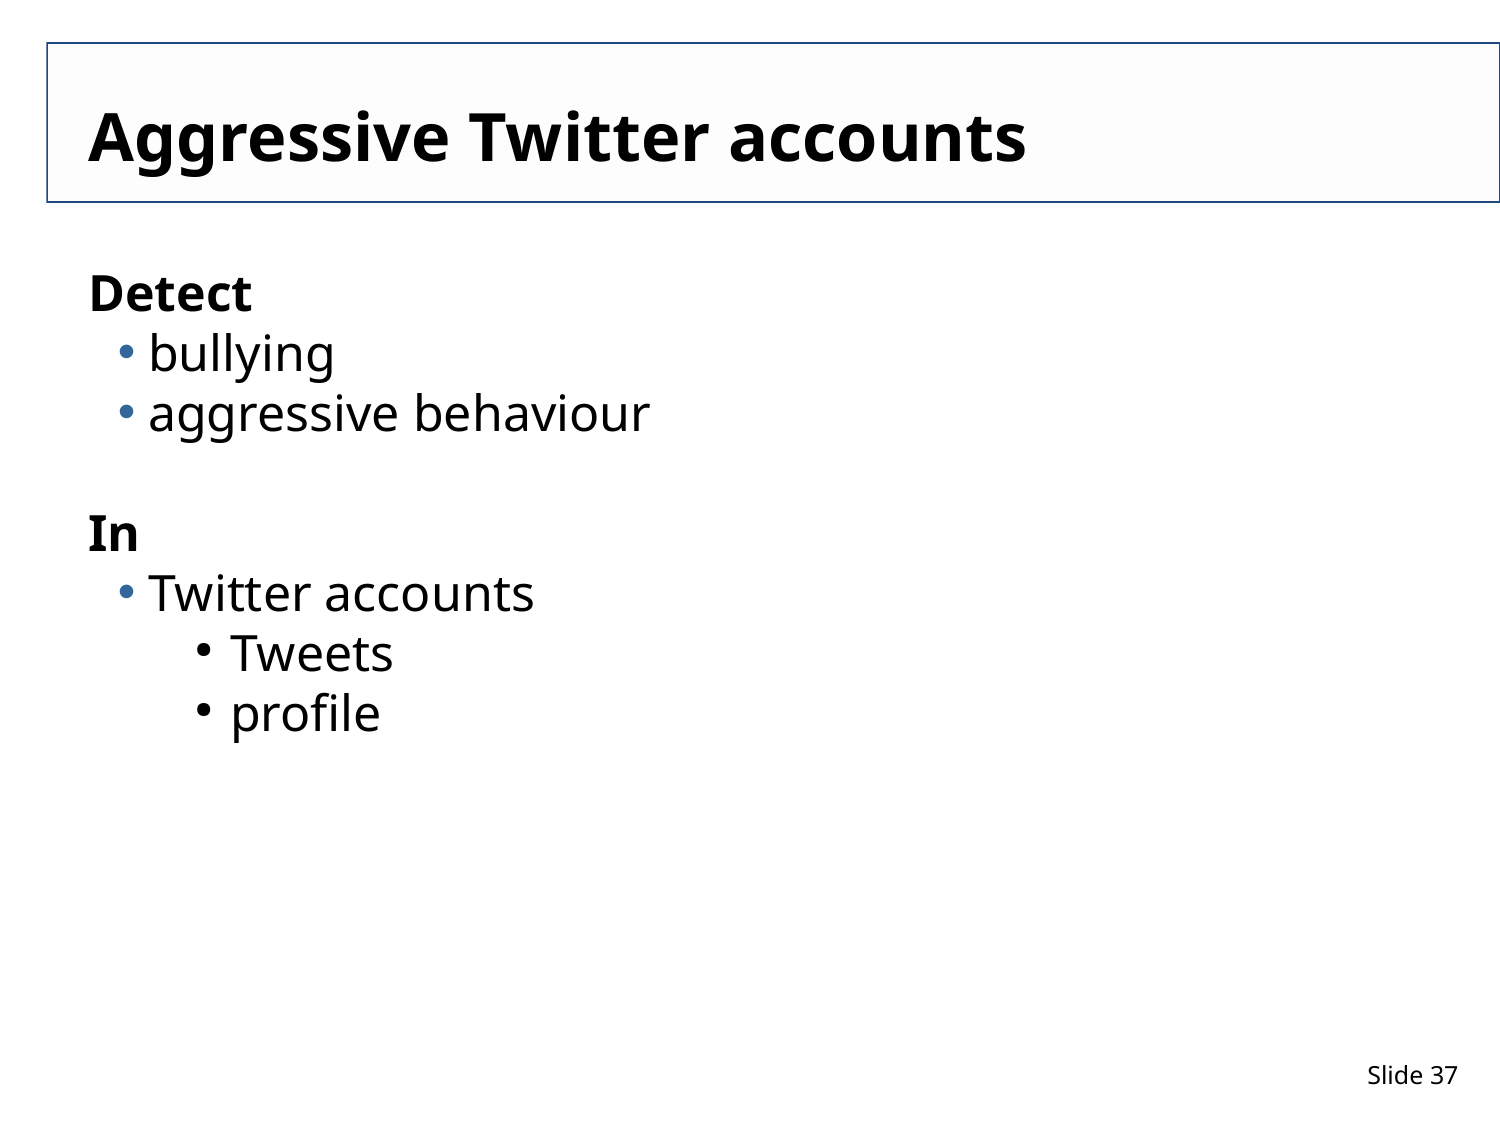

Aggressive Twitter accounts
Detect
bullying
aggressive behaviour
In
Twitter accounts
Tweets
profile